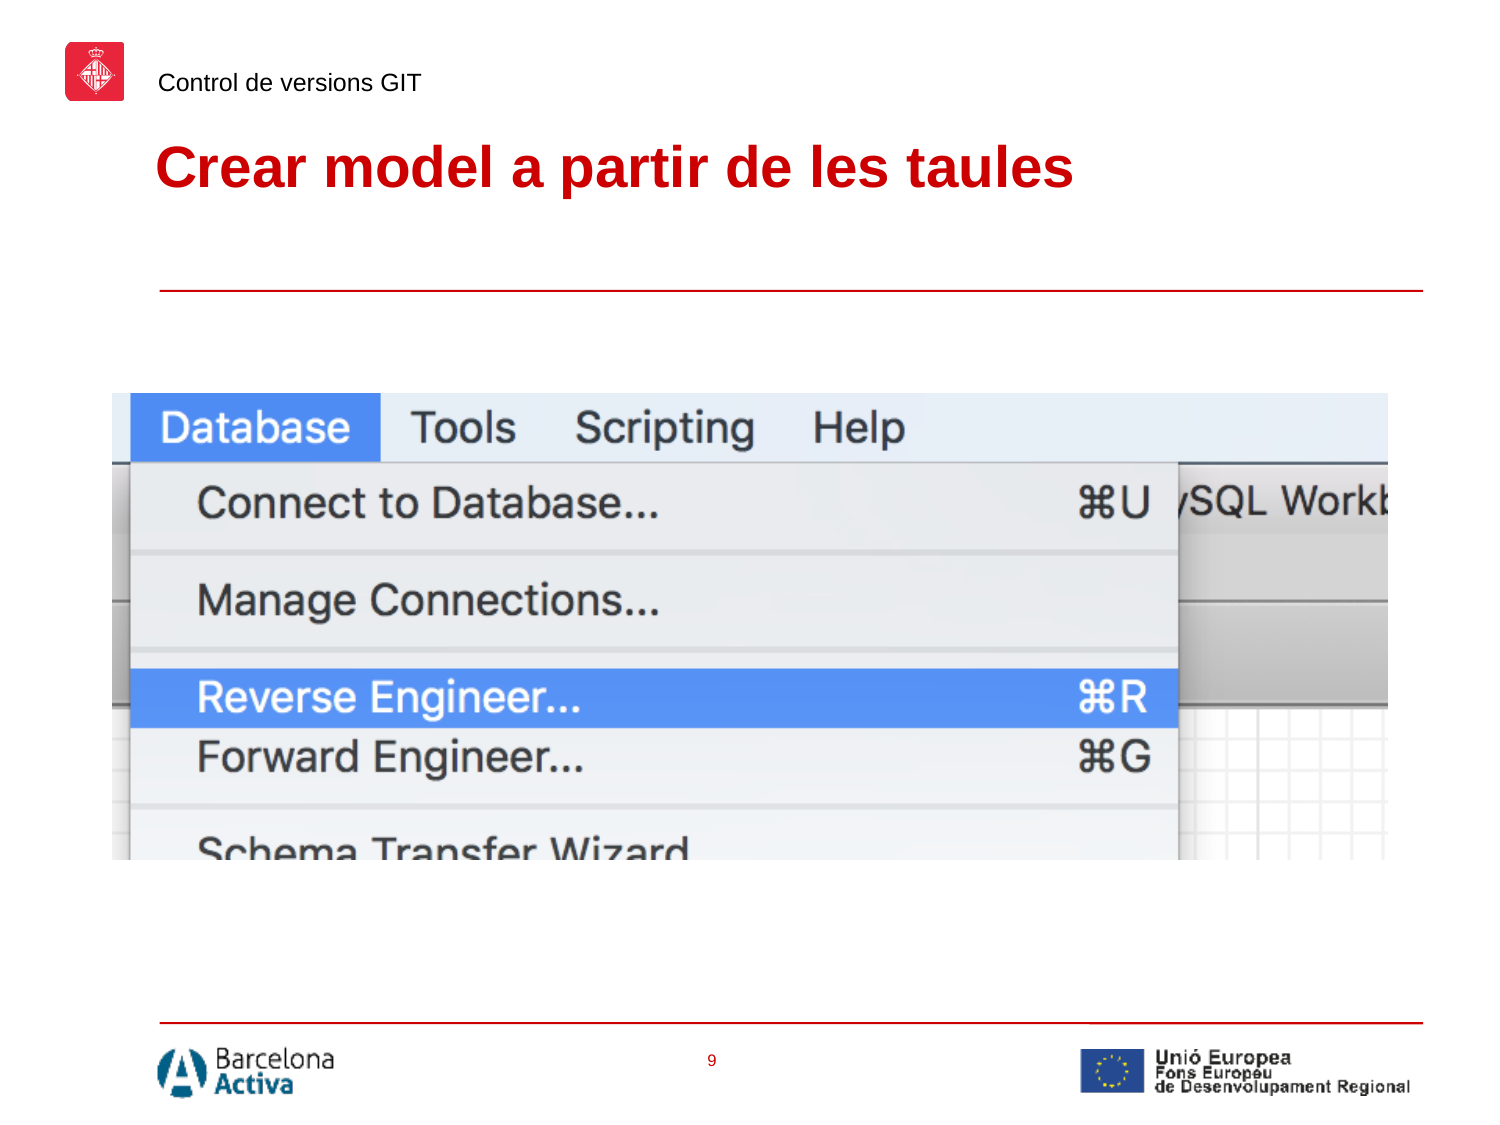

Control de versions GIT
Crear model a partir de les taules